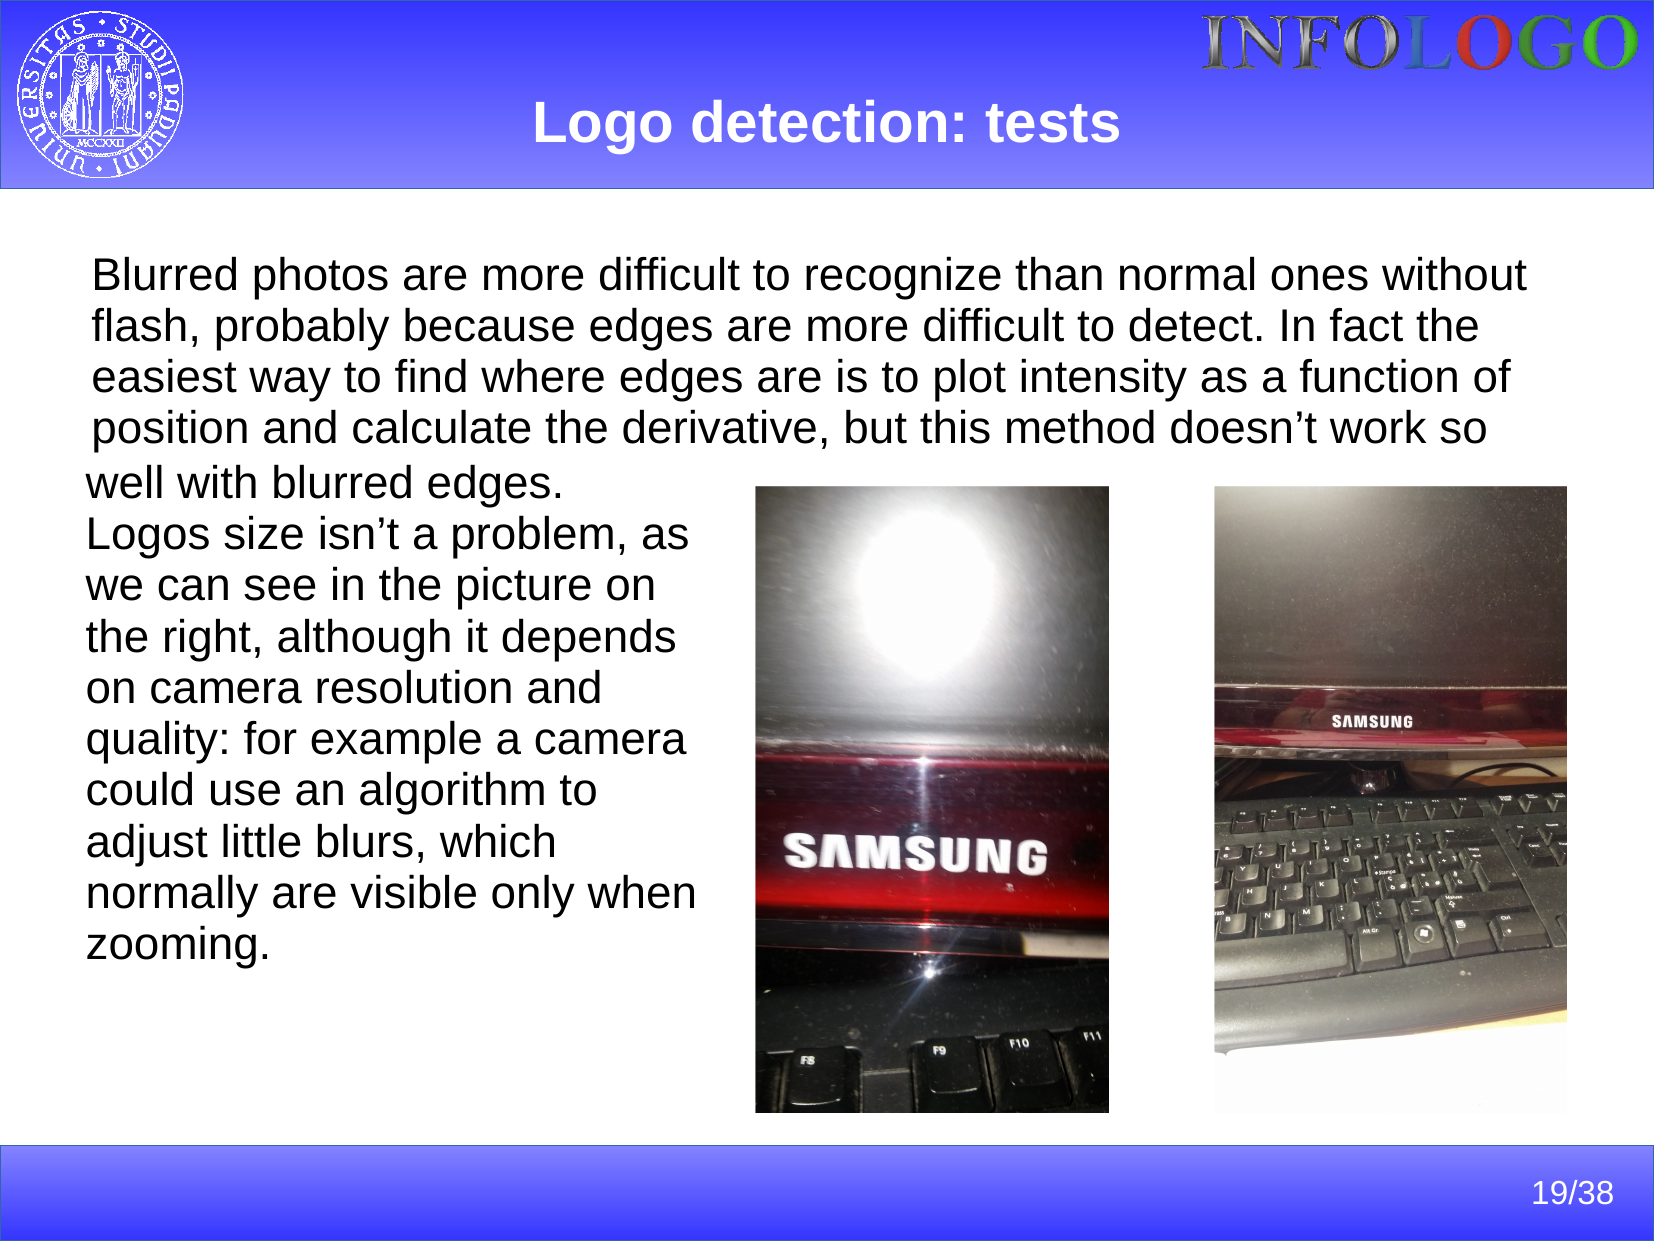

Logo detection: tests
Blurred photos are more difficult to recognize than normal ones without flash, probably because edges are more difficult to detect. In fact the easiest way to find where edges are is to plot intensity as a function of position and calculate the derivative, but this method doesn’t work so
well with blurred edges.
Logos size isn’t a problem, as we can see in the picture on the right, although it depends on camera resolution and quality: for example a camera could use an algorithm to adjust little blurs, which normally are visible only when zooming.
19/38